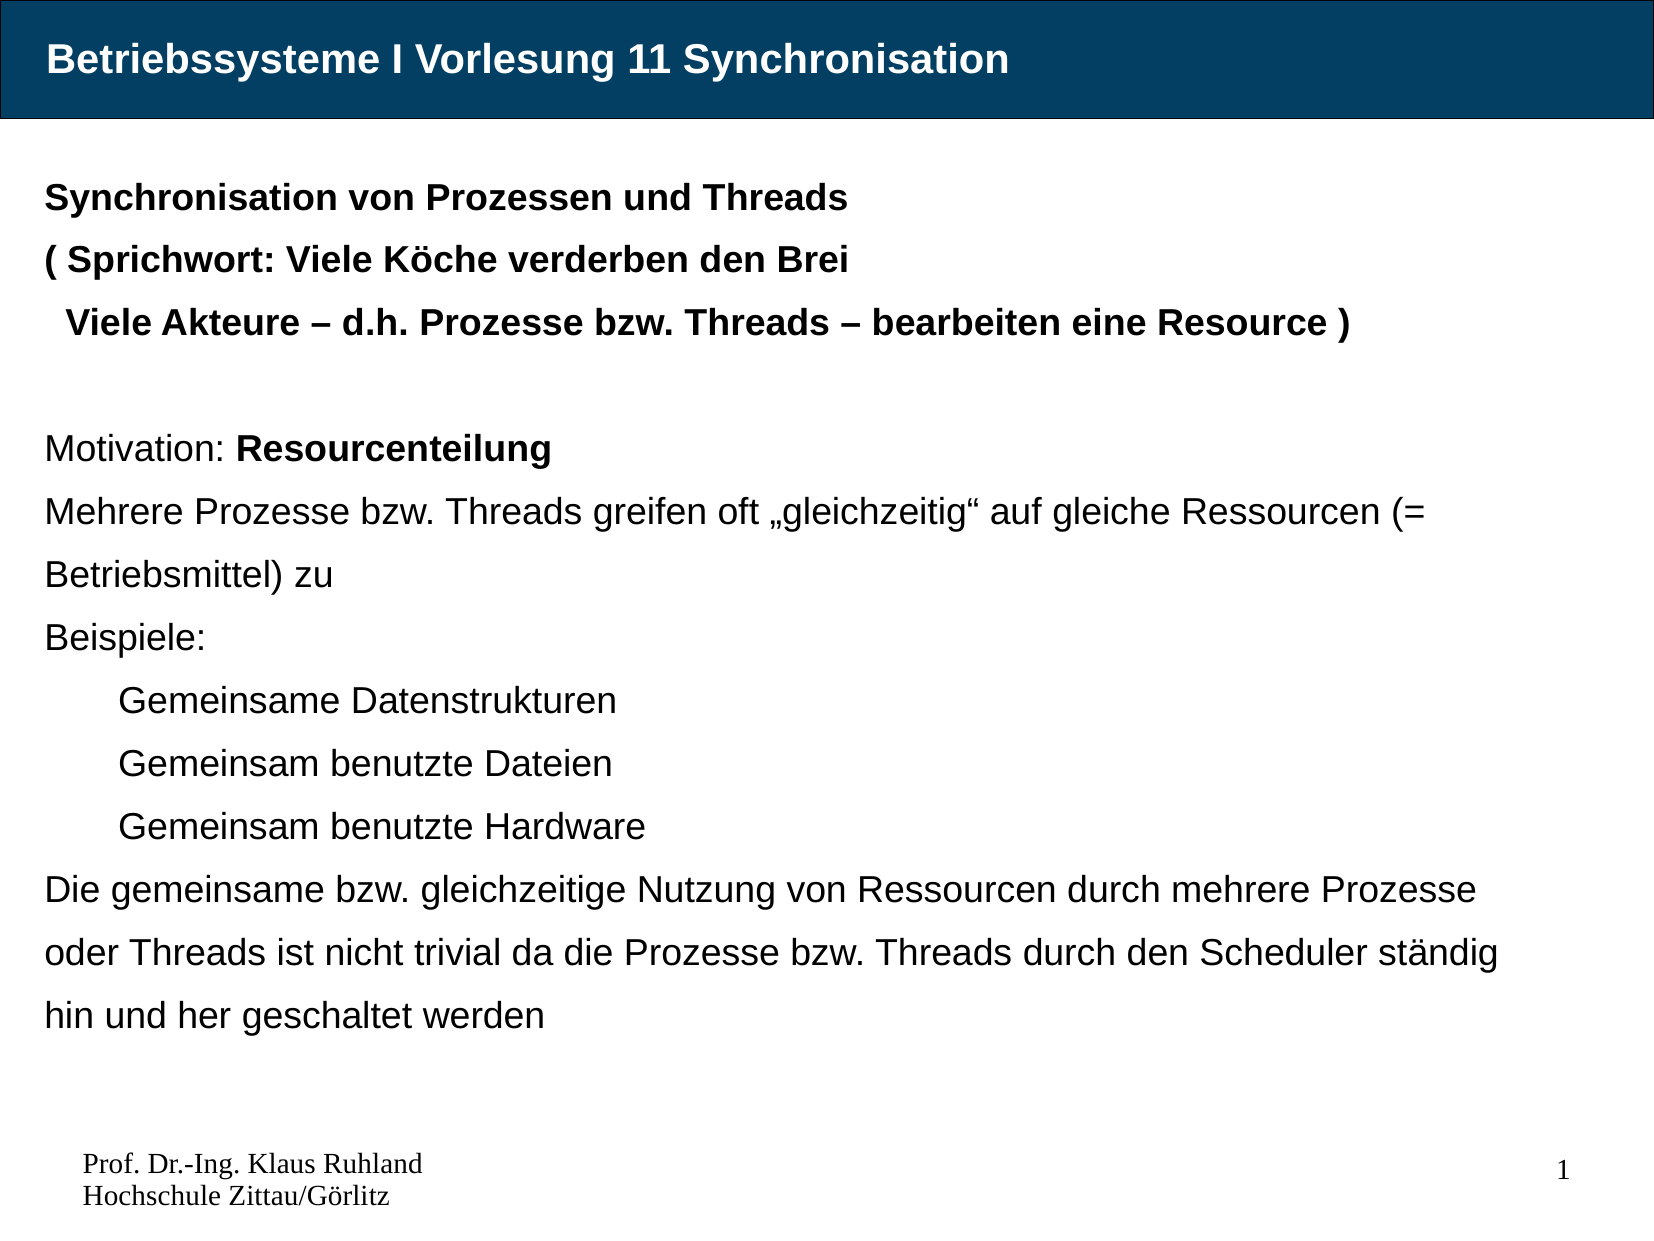

Synchronisation von Prozessen und Threads
( Sprichwort: Viele Köche verderben den Brei
 Viele Akteure – d.h. Prozesse bzw. Threads – bearbeiten eine Resource )
Motivation: Resourcenteilung
Mehrere Prozesse bzw. Threads greifen oft „gleichzeitig“ auf gleiche Ressourcen (= Betriebsmittel) zu
Beispiele:
	Gemeinsame Datenstrukturen
	Gemeinsam benutzte Dateien
	Gemeinsam benutzte Hardware
Die gemeinsame bzw. gleichzeitige Nutzung von Ressourcen durch mehrere Prozesse oder Threads ist nicht trivial da die Prozesse bzw. Threads durch den Scheduler ständig hin und her geschaltet werden
1